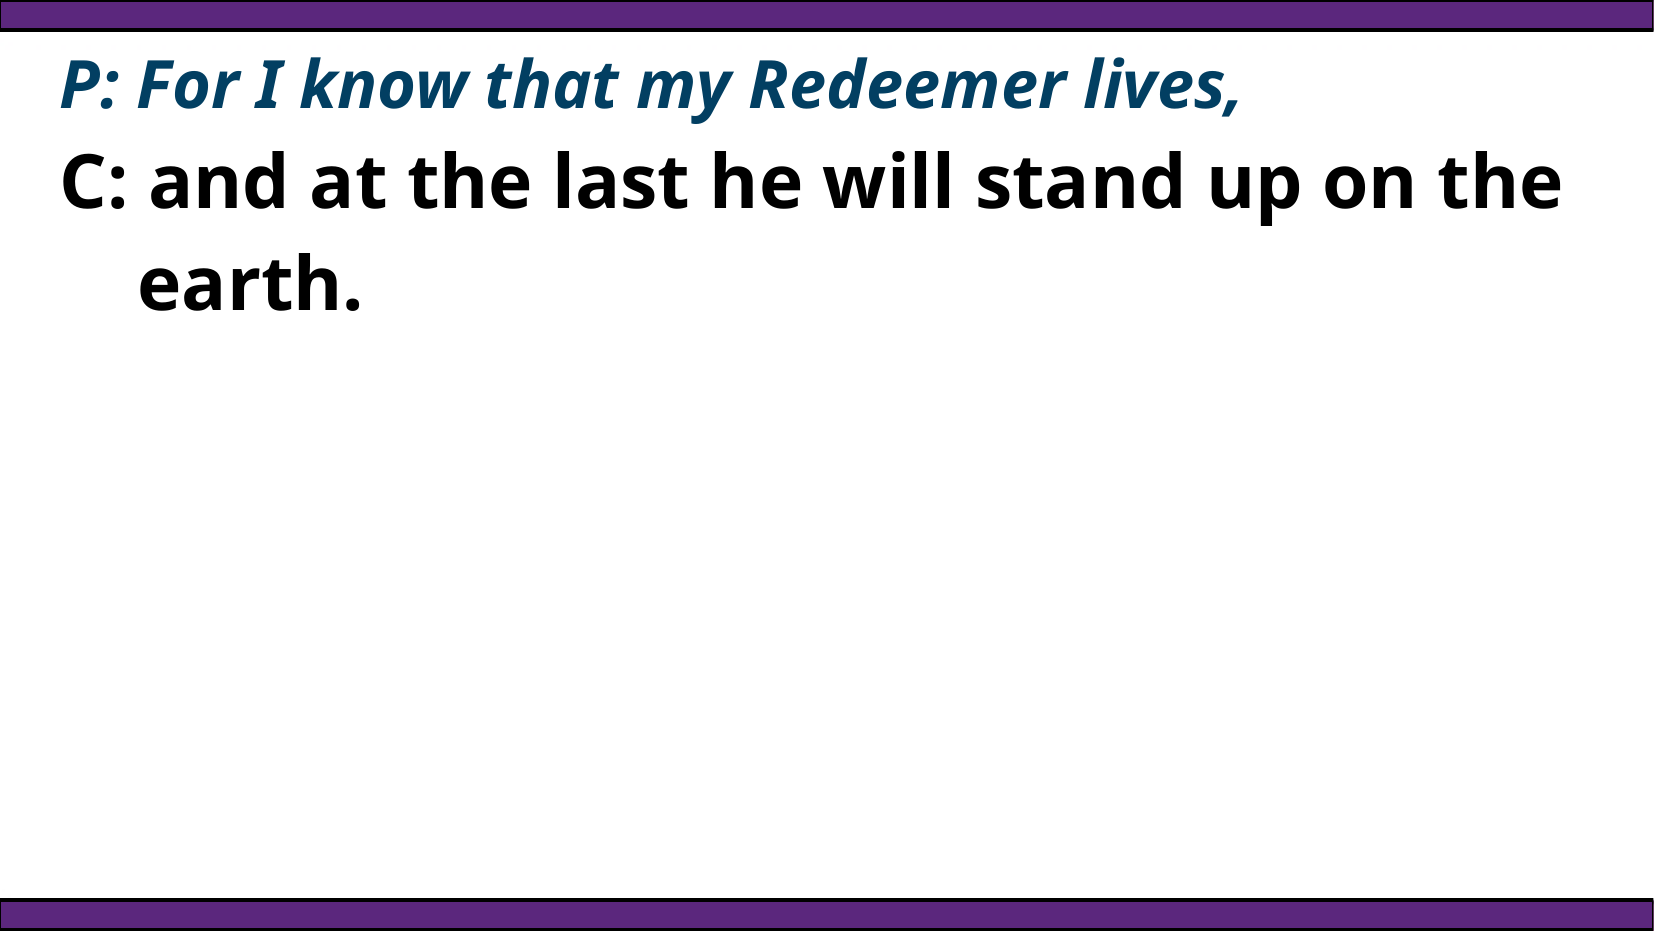

P: For I know that my Redeemer lives,
C: and at the last he will stand up on the
 earth.